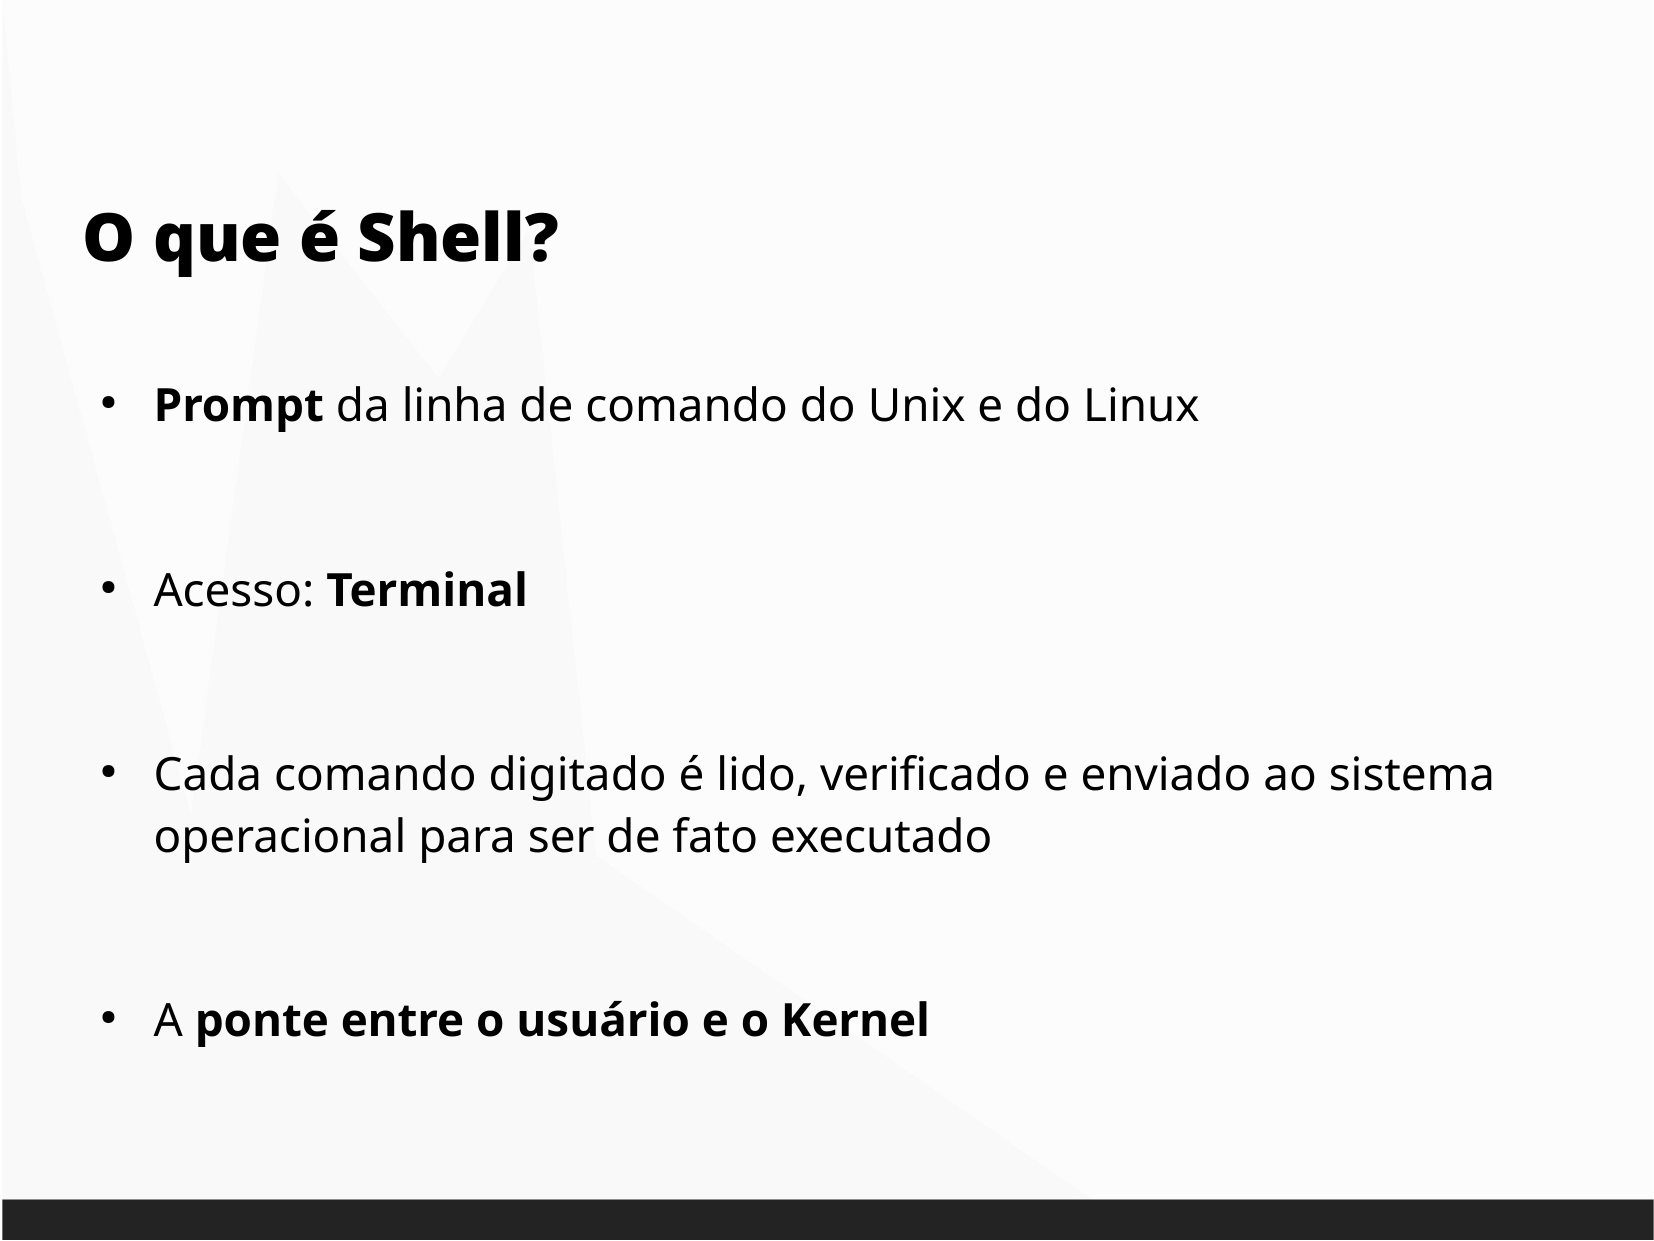

# O que é Shell?
Prompt da linha de comando do Unix e do Linux
Acesso: Terminal
Cada comando digitado é lido, verificado e enviado ao sistema operacional para ser de fato executado
A ponte entre o usuário e o Kernel